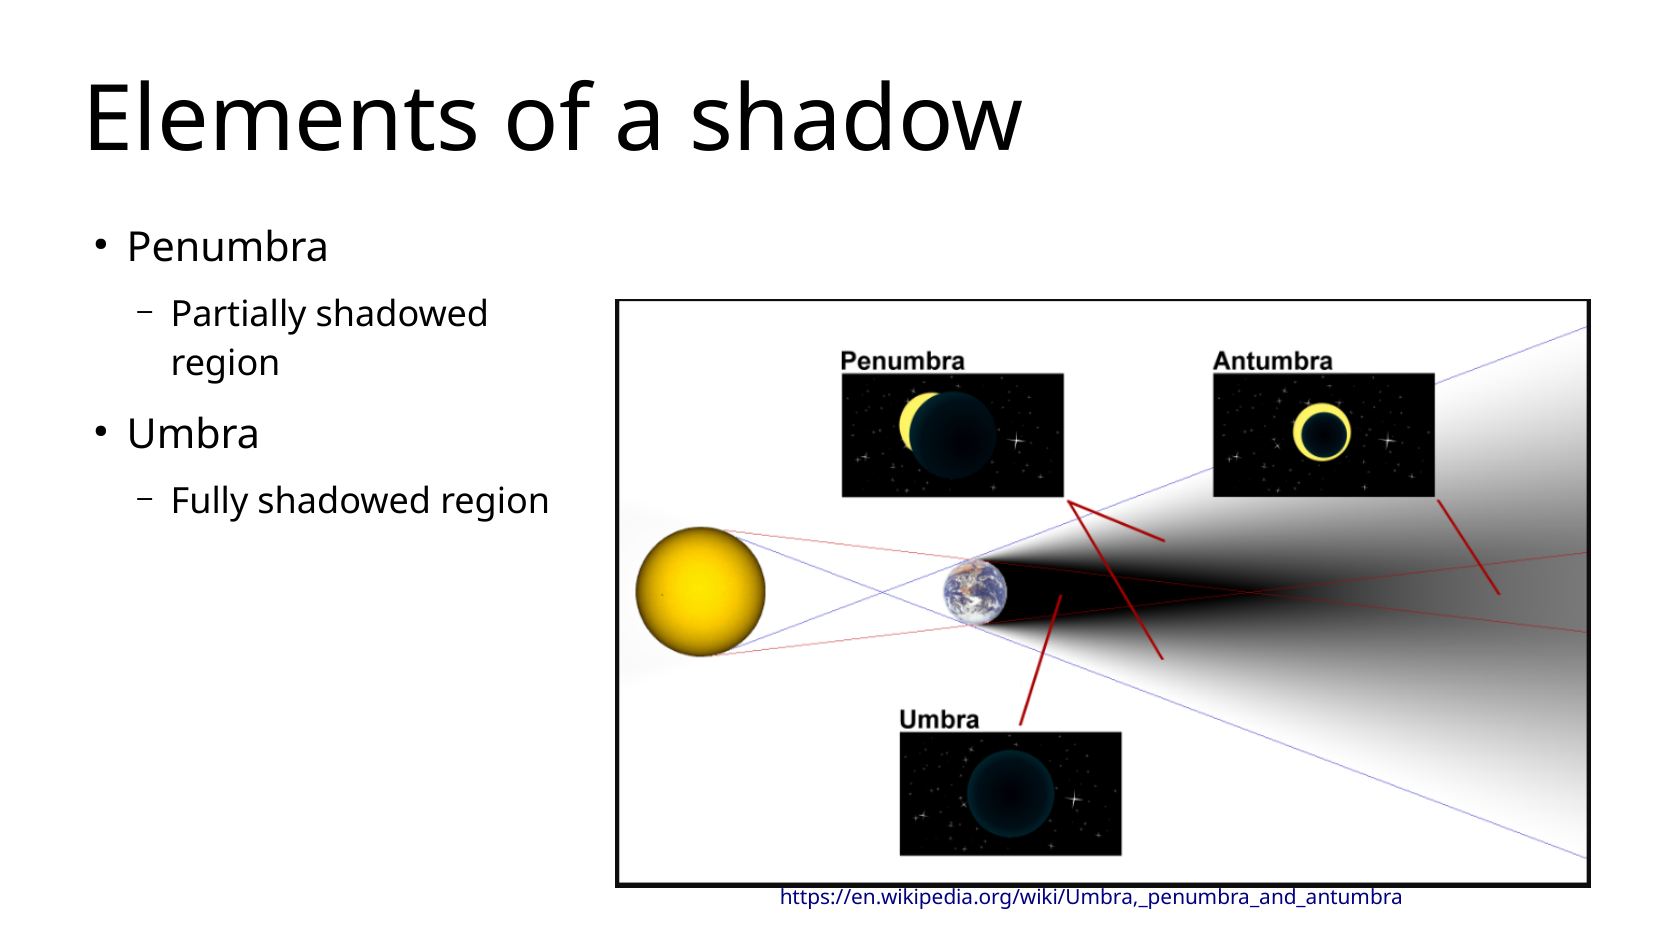

# Elements of a shadow
Penumbra
Partially shadowed region
Umbra
Fully shadowed region
https://en.wikipedia.org/wiki/Umbra,_penumbra_and_antumbra